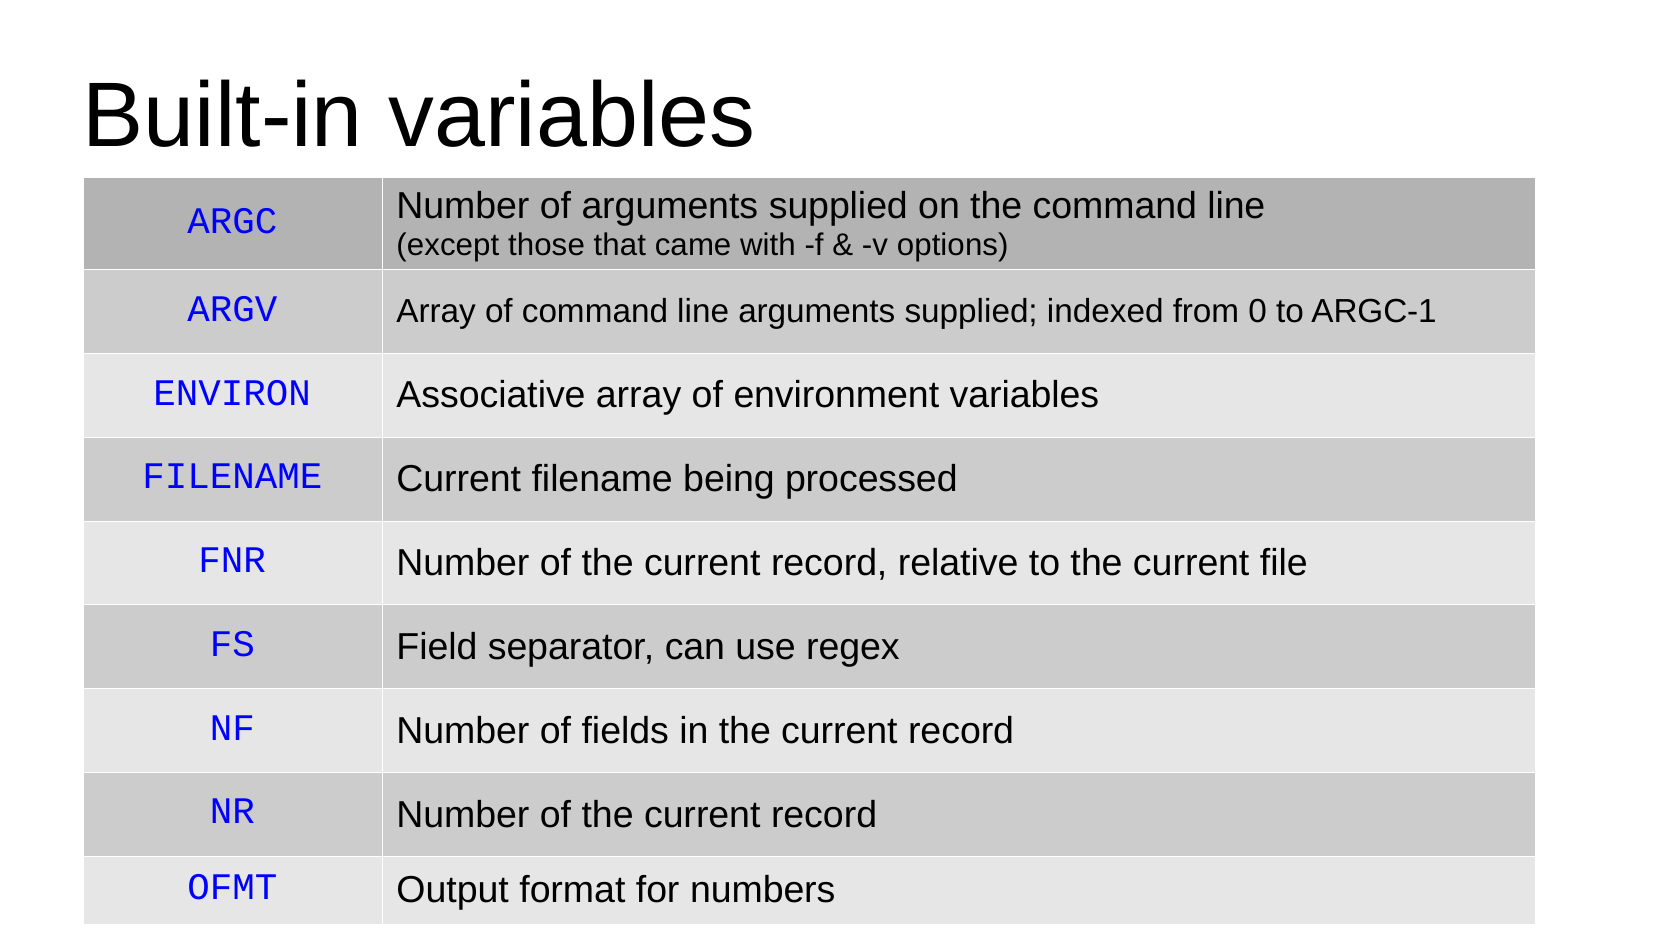

# Built-in variables
| ARGC | Number of arguments supplied on the command line (except those that came with -f & -v options) |
| --- | --- |
| ARGV | Array of command line arguments supplied; indexed from 0 to ARGC-1 |
| ENVIRON | Associative array of environment variables |
| FILENAME | Current filename being processed |
| FNR | Number of the current record, relative to the current file |
| FS | Field separator, can use regex |
| NF | Number of fields in the current record |
| NR | Number of the current record |
| OFMT | Output format for numbers |